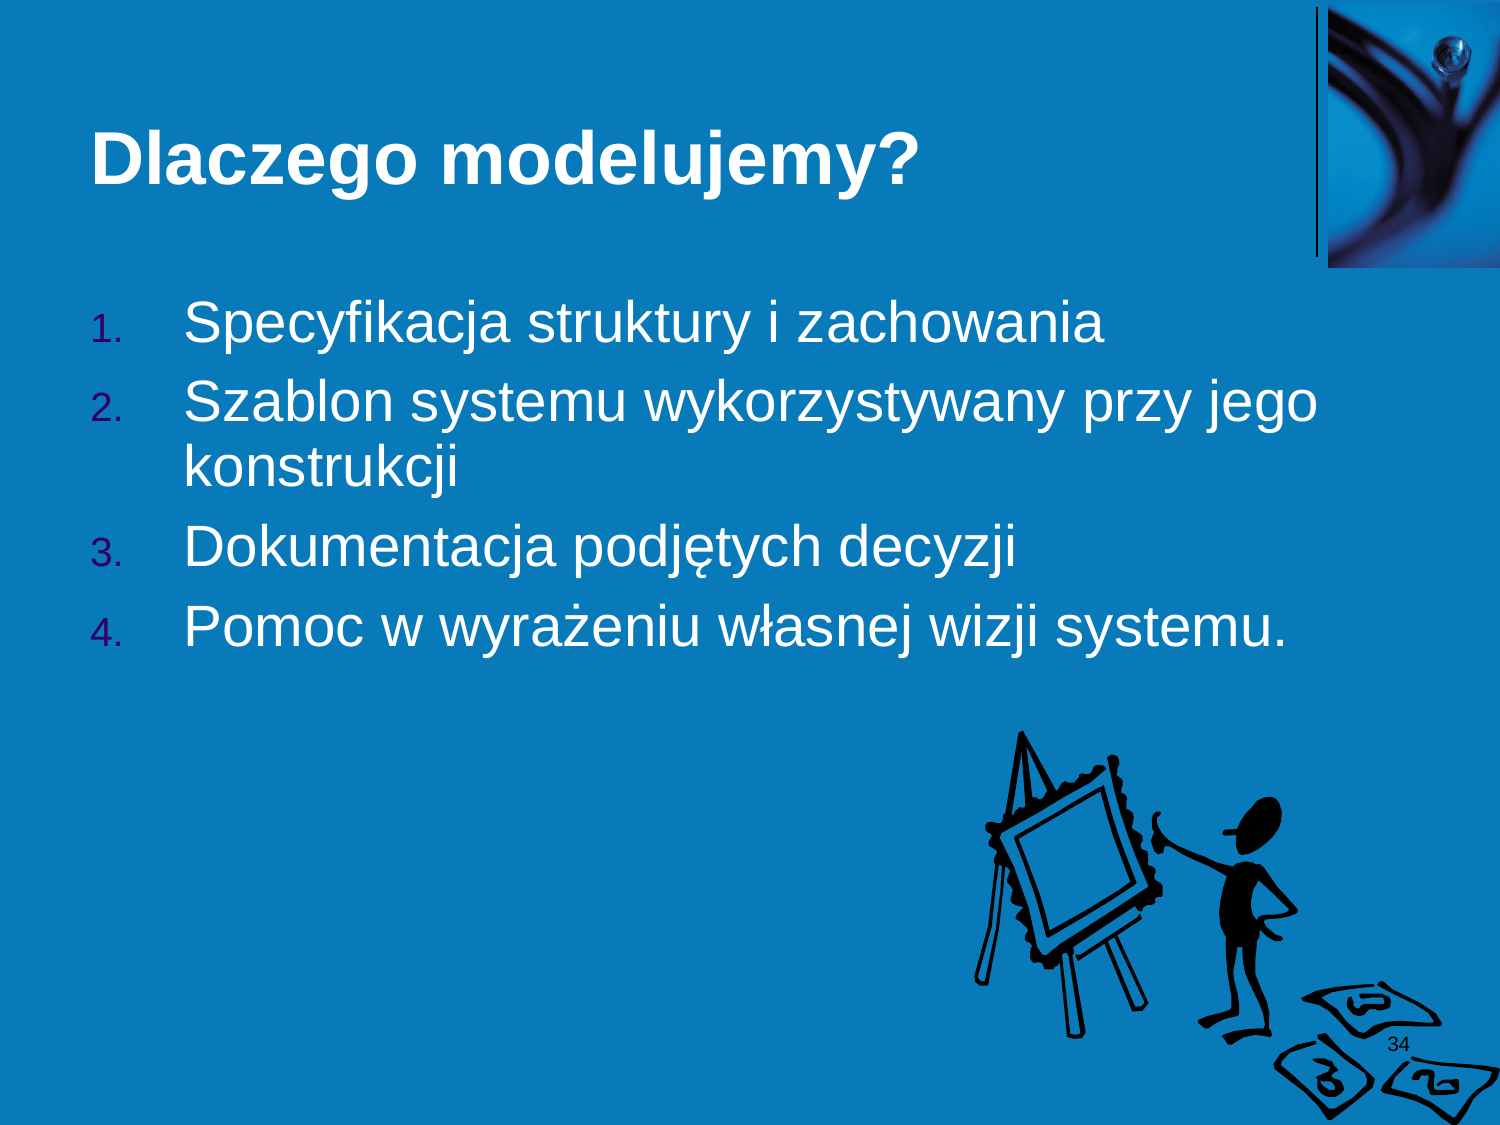

# Dlaczego modelujemy?
Specyfikacja struktury i zachowania
Szablon systemu wykorzystywany przy jego konstrukcji
Dokumentacja podjętych decyzji
Pomoc w wyrażeniu własnej wizji systemu.
34